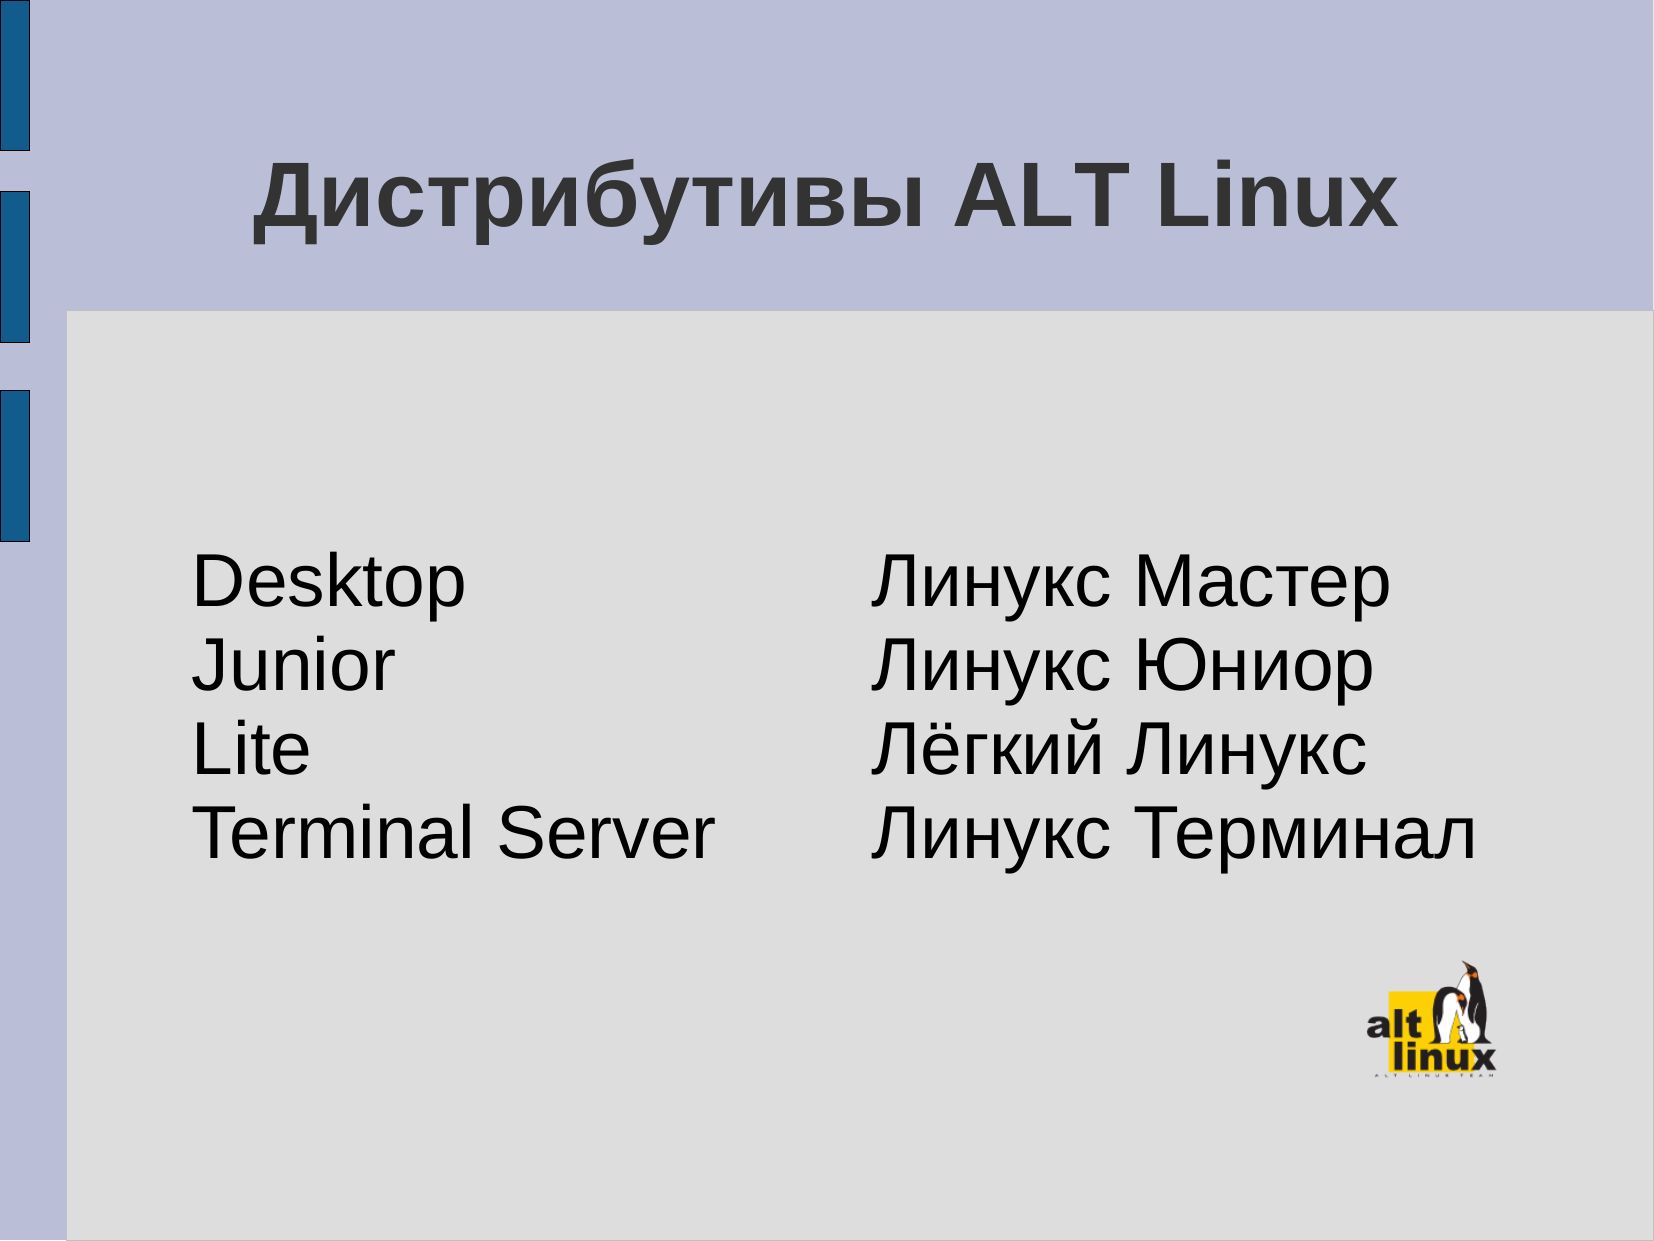

# Дистрибутивы ALT Linux
Desktop
Junior
Lite
Terminal Server
Линукс Мастер
Линукс Юниор
Лёгкий Линукс
Линукс Терминал